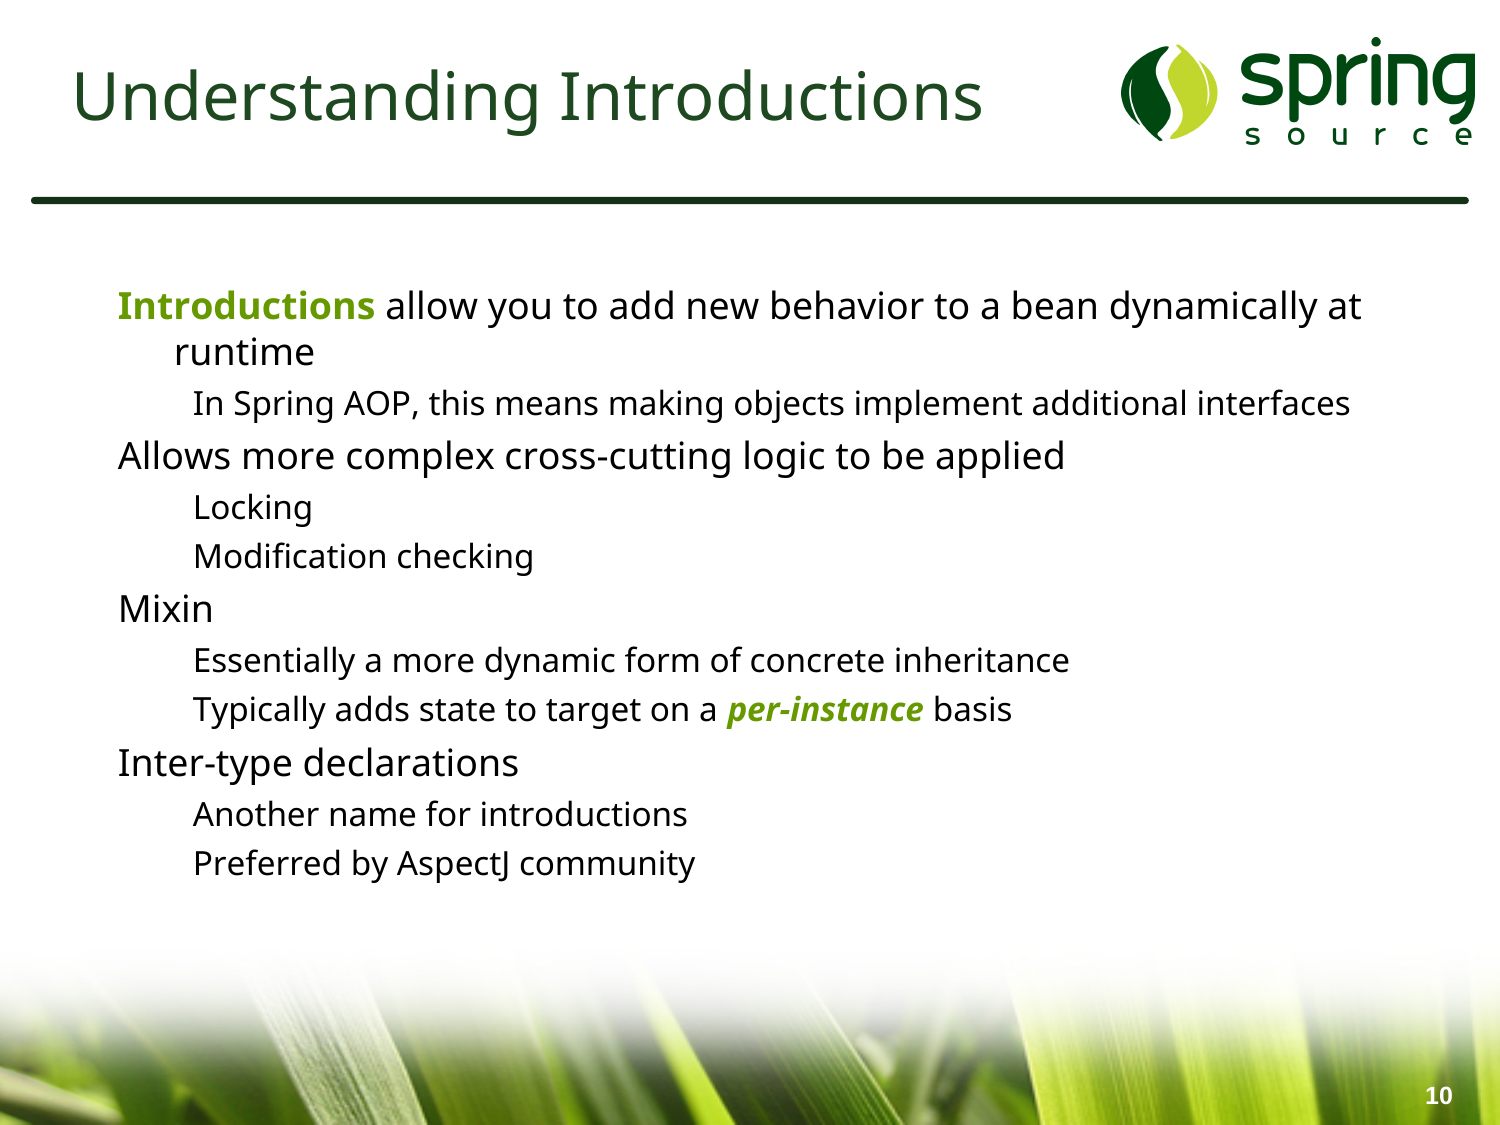

# Understanding Introductions
Introductions allow you to add new behavior to a bean dynamically at runtime
In Spring AOP, this means making objects implement additional interfaces
Allows more complex cross-cutting logic to be applied
Locking
Modification checking
Mixin
Essentially a more dynamic form of concrete inheritance
Typically adds state to target on a per-instance basis
Inter-type declarations
Another name for introductions
Preferred by AspectJ community